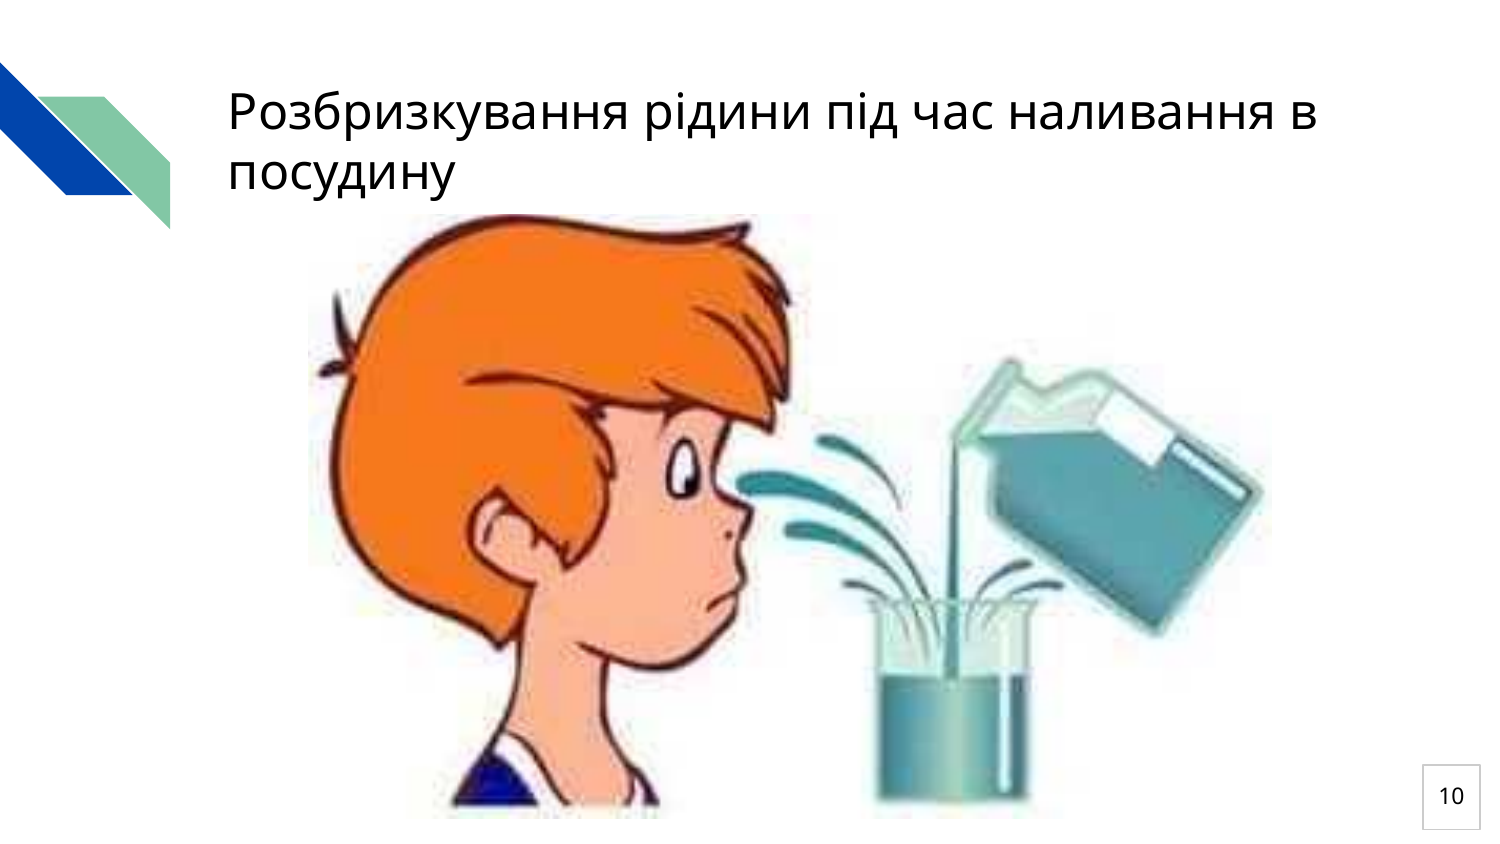

# Розбризкування рідини під час наливання в посудину